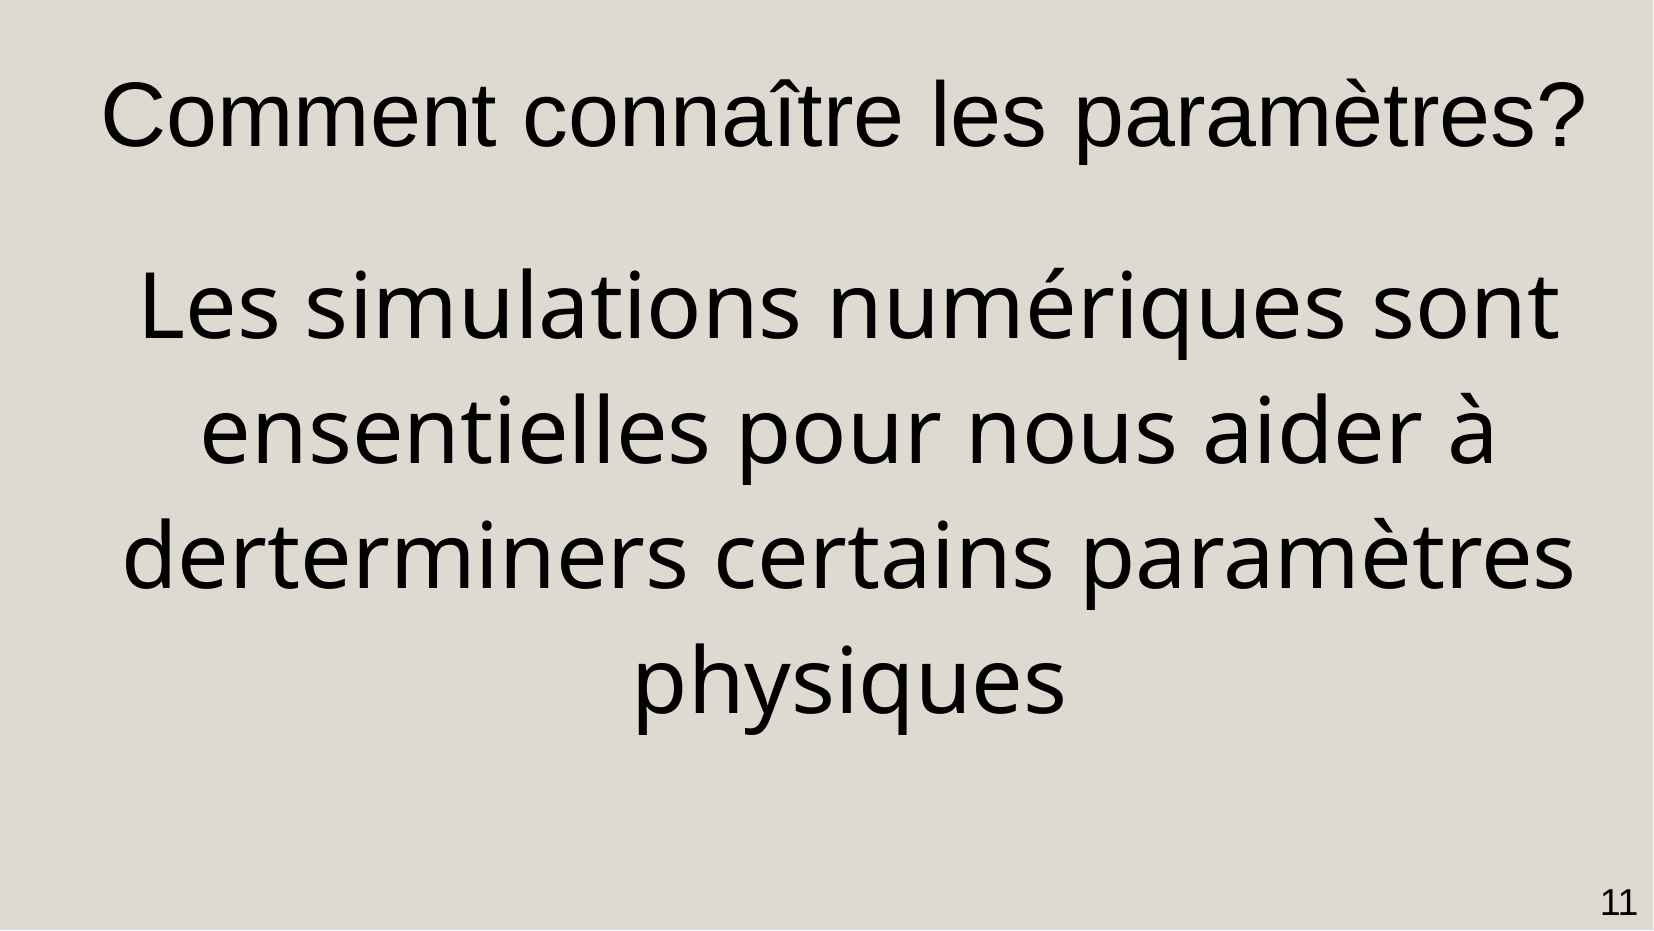

# Comment connaître les paramètres?
Les simulations numériques sont ensentielles pour nous aider à derterminers certains paramètres physiques